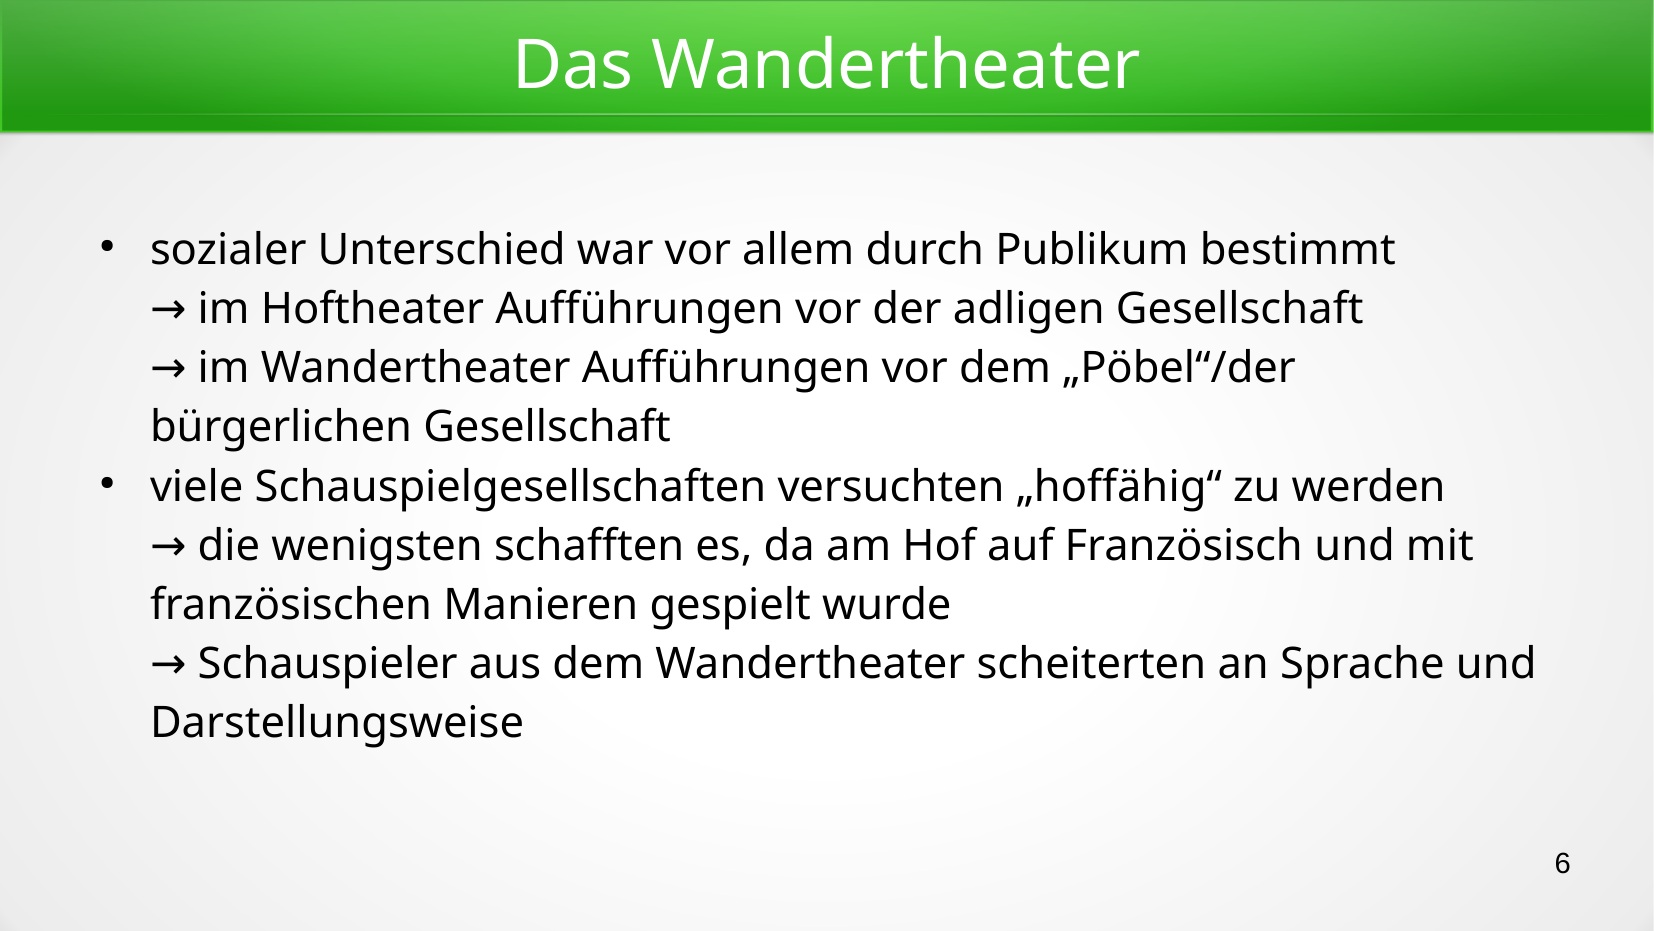

# Das Wandertheater
sozialer Unterschied war vor allem durch Publikum bestimmt
→ im Hoftheater Aufführungen vor der adligen Gesellschaft
→ im Wandertheater Aufführungen vor dem „Pöbel“/der bürgerlichen Gesellschaft
viele Schauspielgesellschaften versuchten „hoffähig“ zu werden
→ die wenigsten schafften es, da am Hof auf Französisch und mit französischen Manieren gespielt wurde
→ Schauspieler aus dem Wandertheater scheiterten an Sprache und Darstellungsweise
6